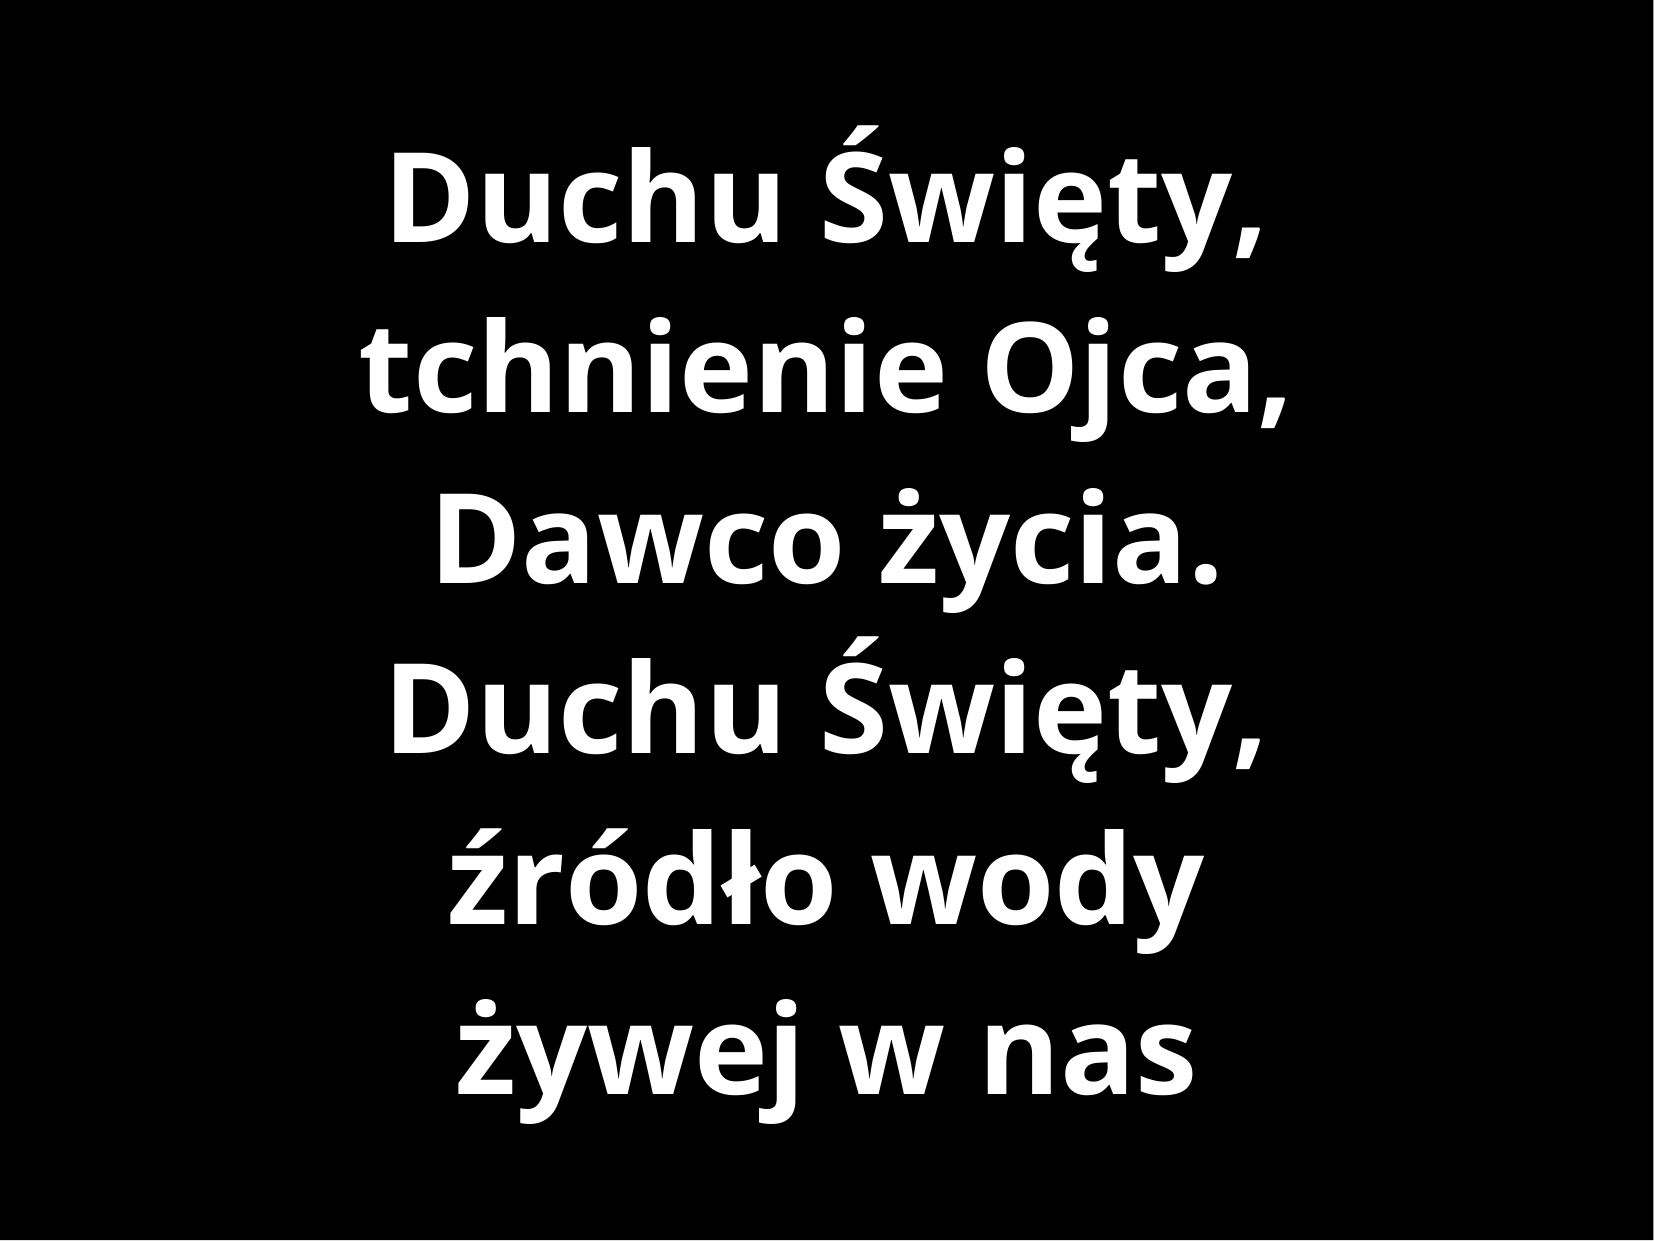

# Duchu Święty, tchnienie Ojca, Dawco życia. Duchu Święty, źródło wody żywej w nas